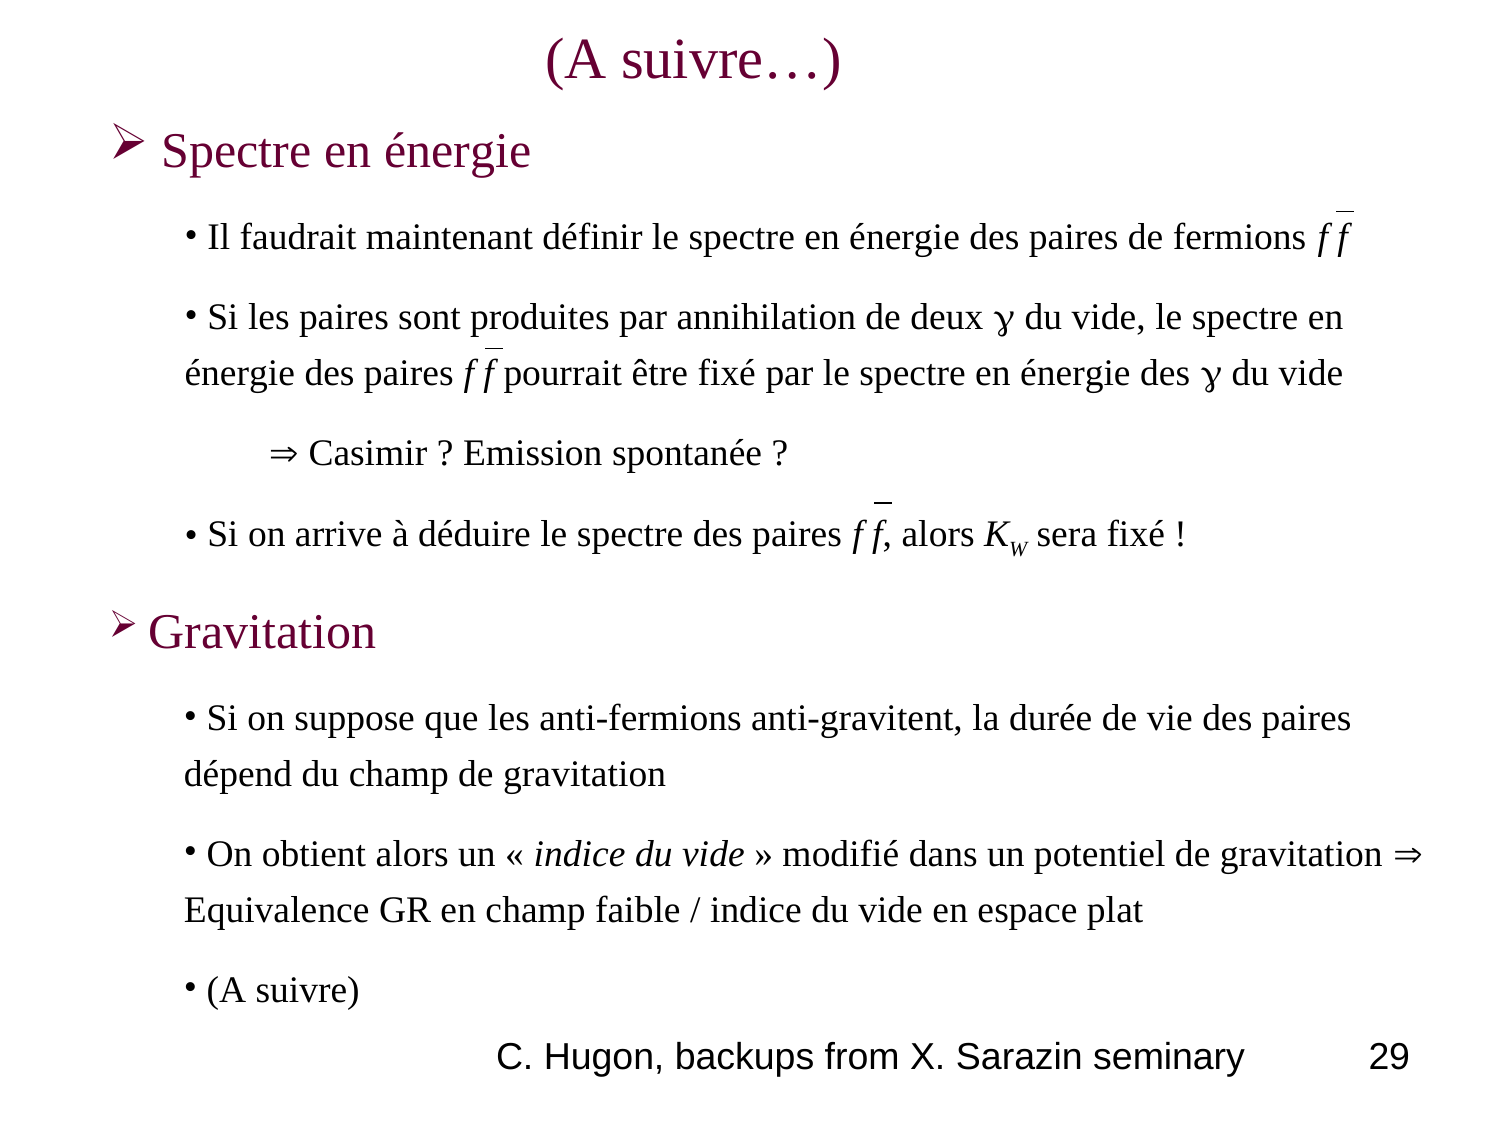

(A suivre…)
 Spectre en énergie
 Il faudrait maintenant définir le spectre en énergie des paires de fermions f f
 Si les paires sont produites par annihilation de deux  du vide, le spectre en énergie des paires f f pourrait être fixé par le spectre en énergie des  du vide
 	  Casimir ? Emission spontanée ?
 Si on arrive à déduire le spectre des paires f f, alors KW sera fixé !
 Gravitation
 Si on suppose que les anti-fermions anti-gravitent, la durée de vie des paires dépend du champ de gravitation
 On obtient alors un « indice du vide » modifié dans un potentiel de gravitation  Equivalence GR en champ faible / indice du vide en espace plat
 (A suivre)
C. Hugon, backups from X. Sarazin seminary
29